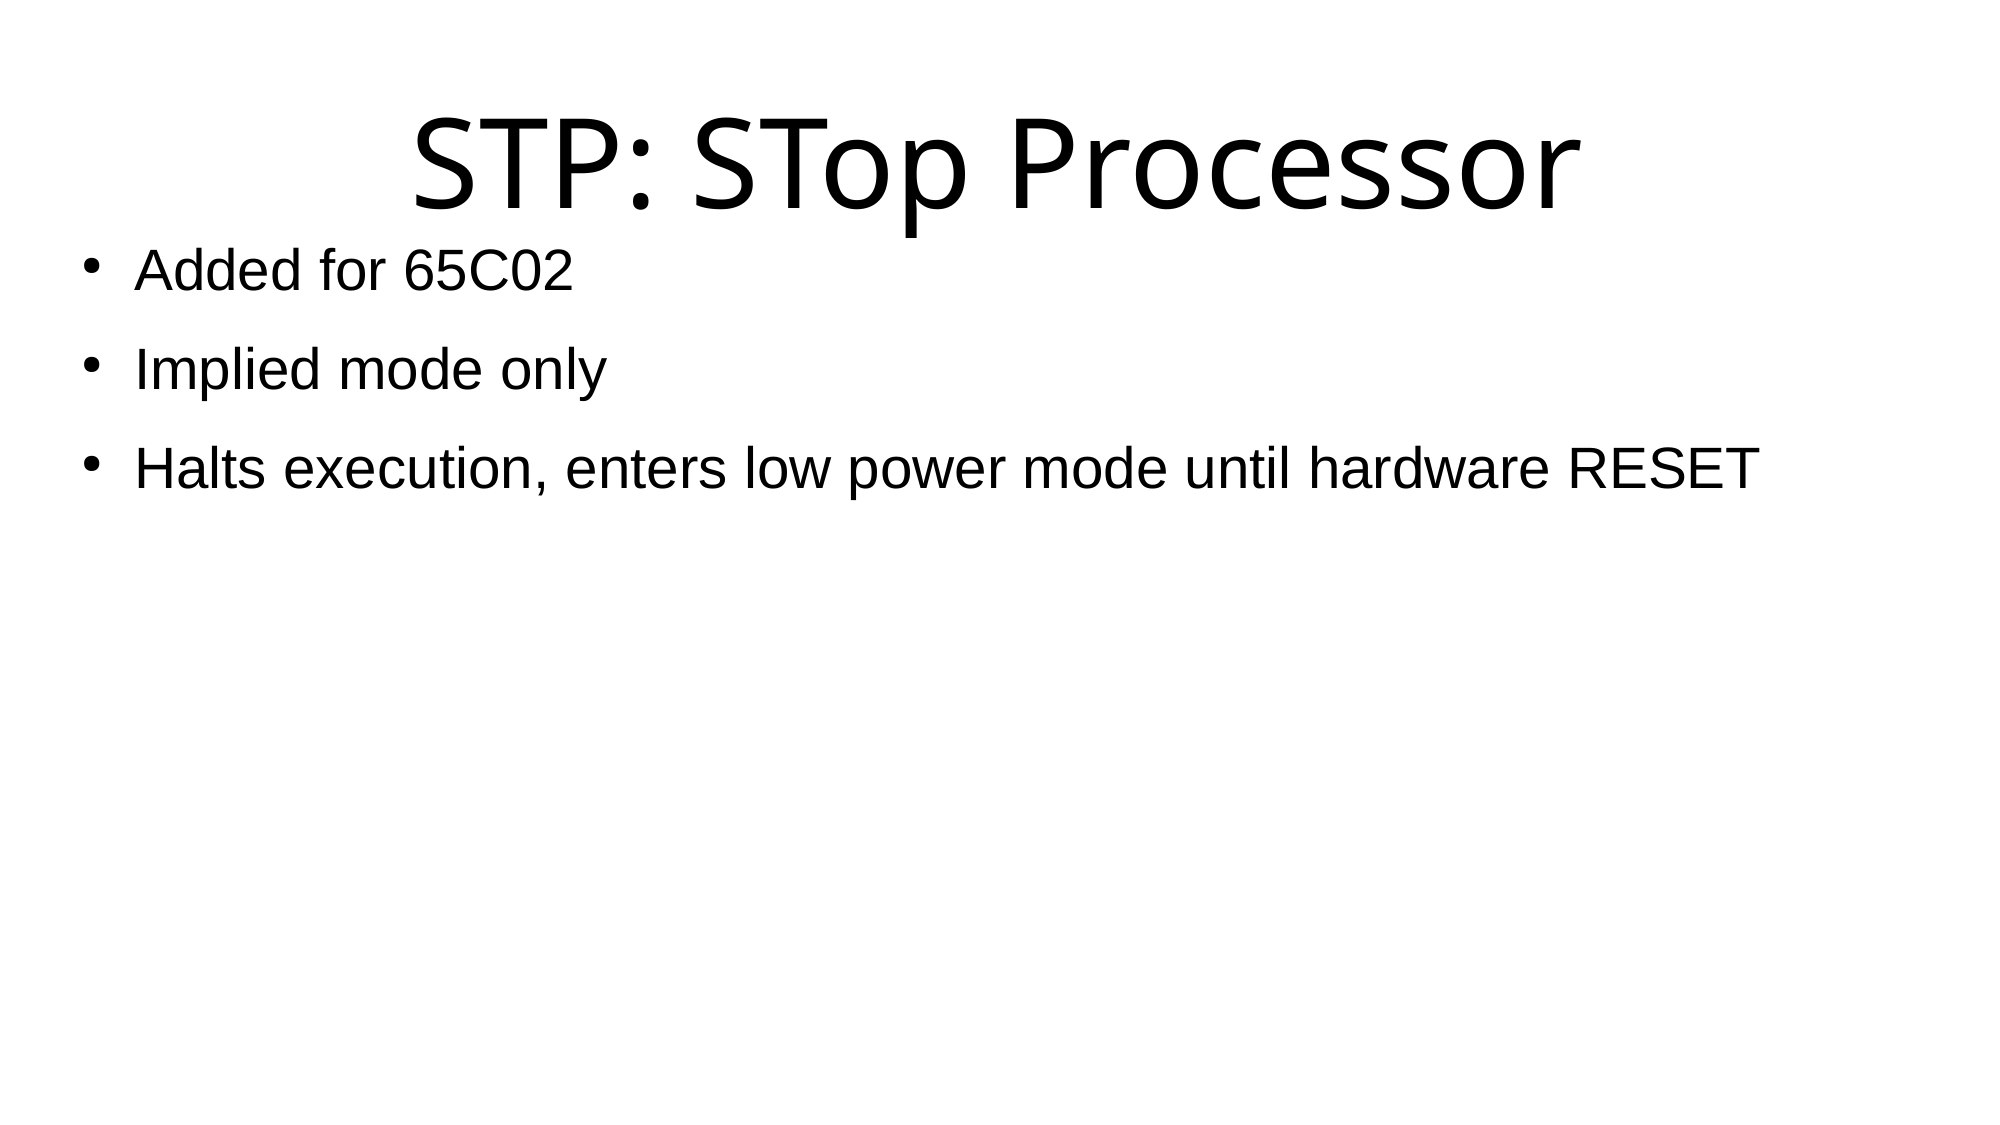

STP: STop Processor
# Added for 65C02
Implied mode only
Halts execution, enters low power mode until hardware RESET